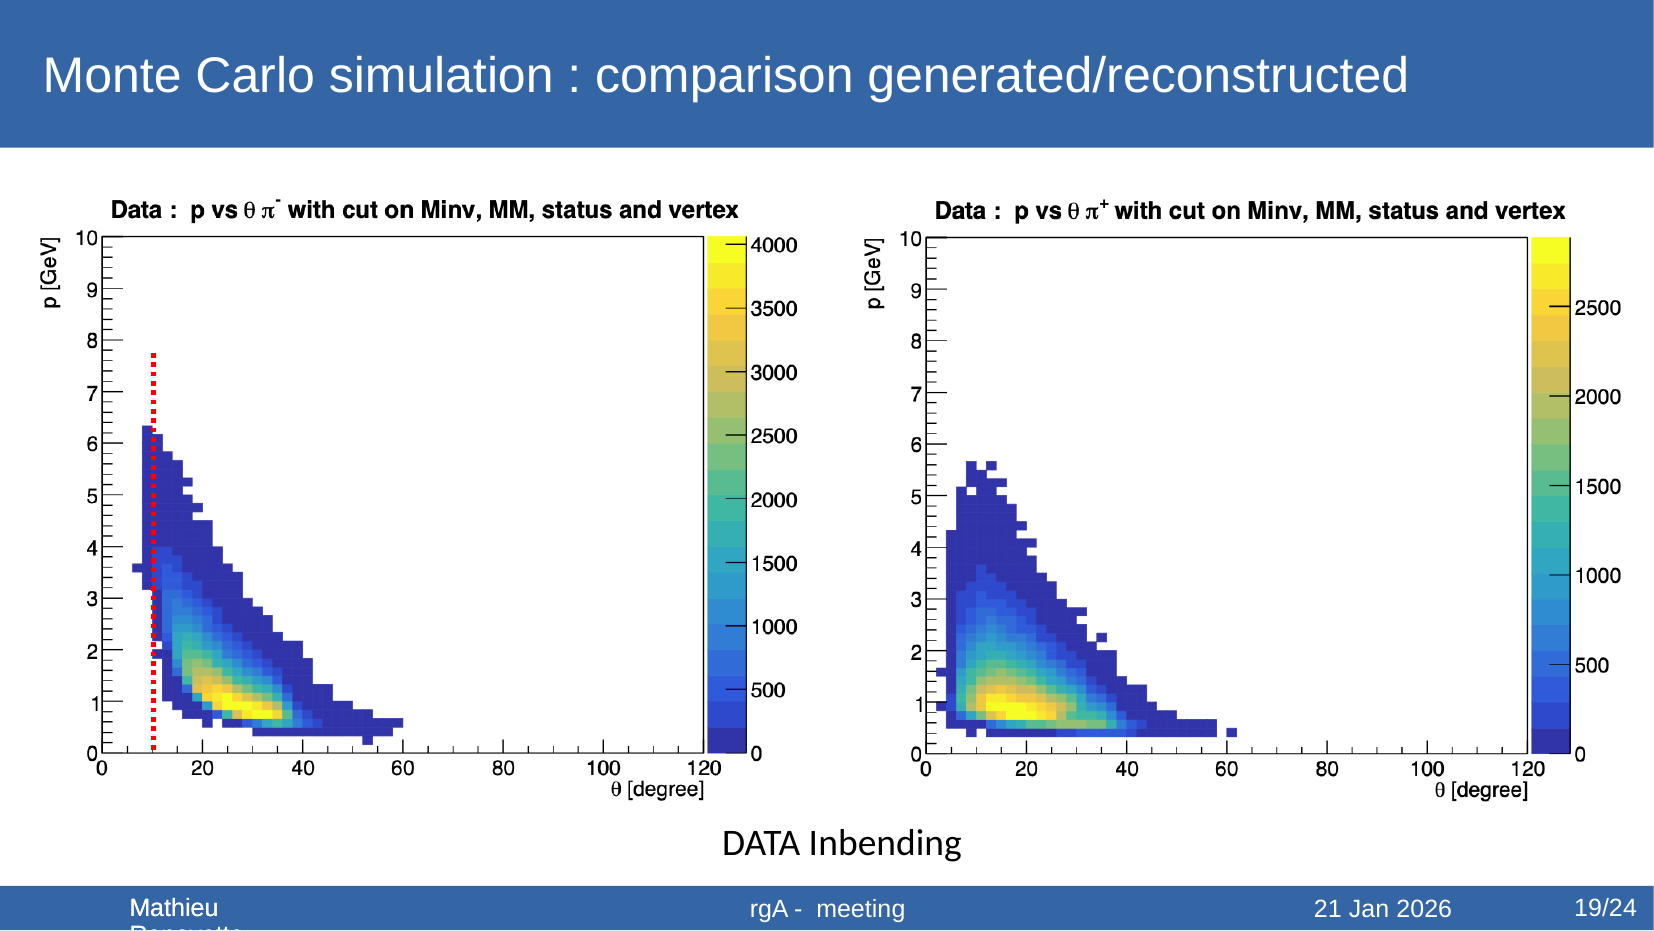

Monte Carlo simulation : comparison generated/reconstructed
DATA Inbending
Mathieu Ronayette
19/24
Mathieu Ronayette
rgA - meeting
21 Jan 2026